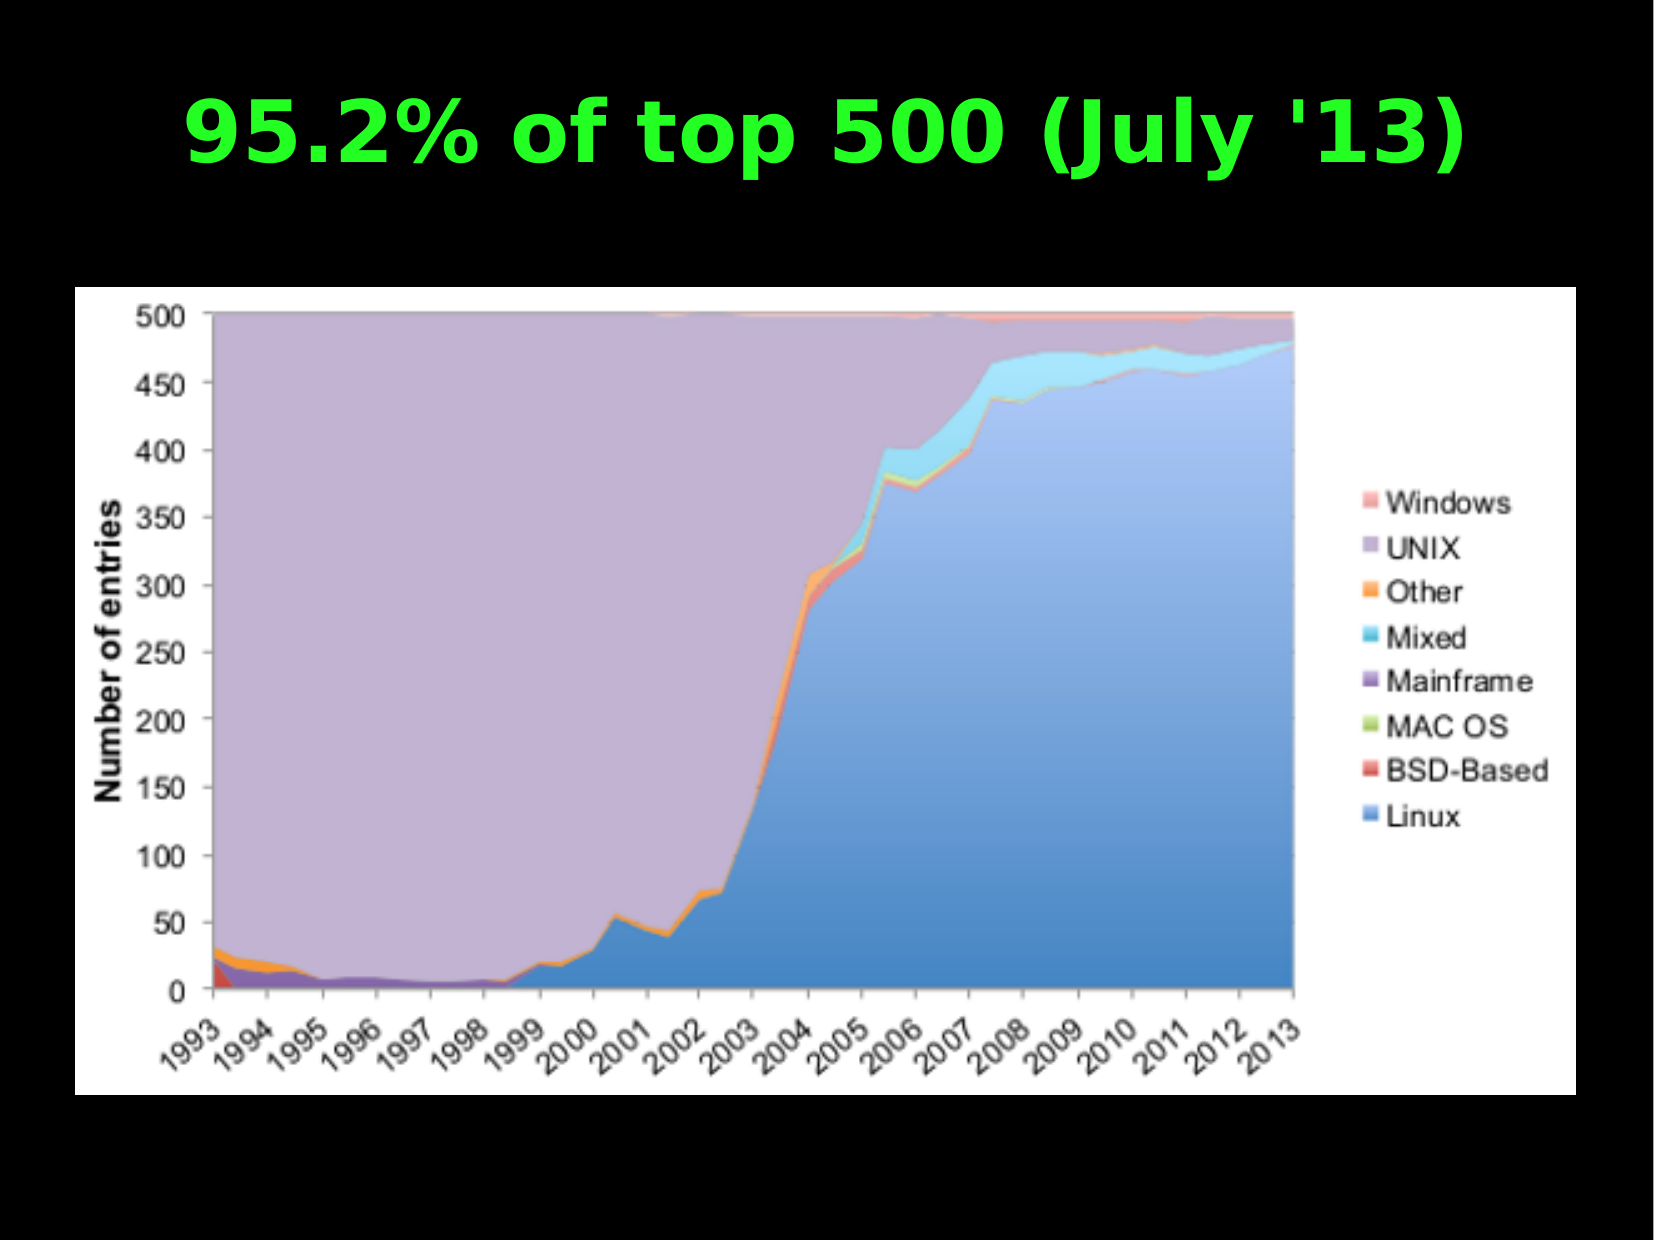

# 95.2% of top 500 (July '13)